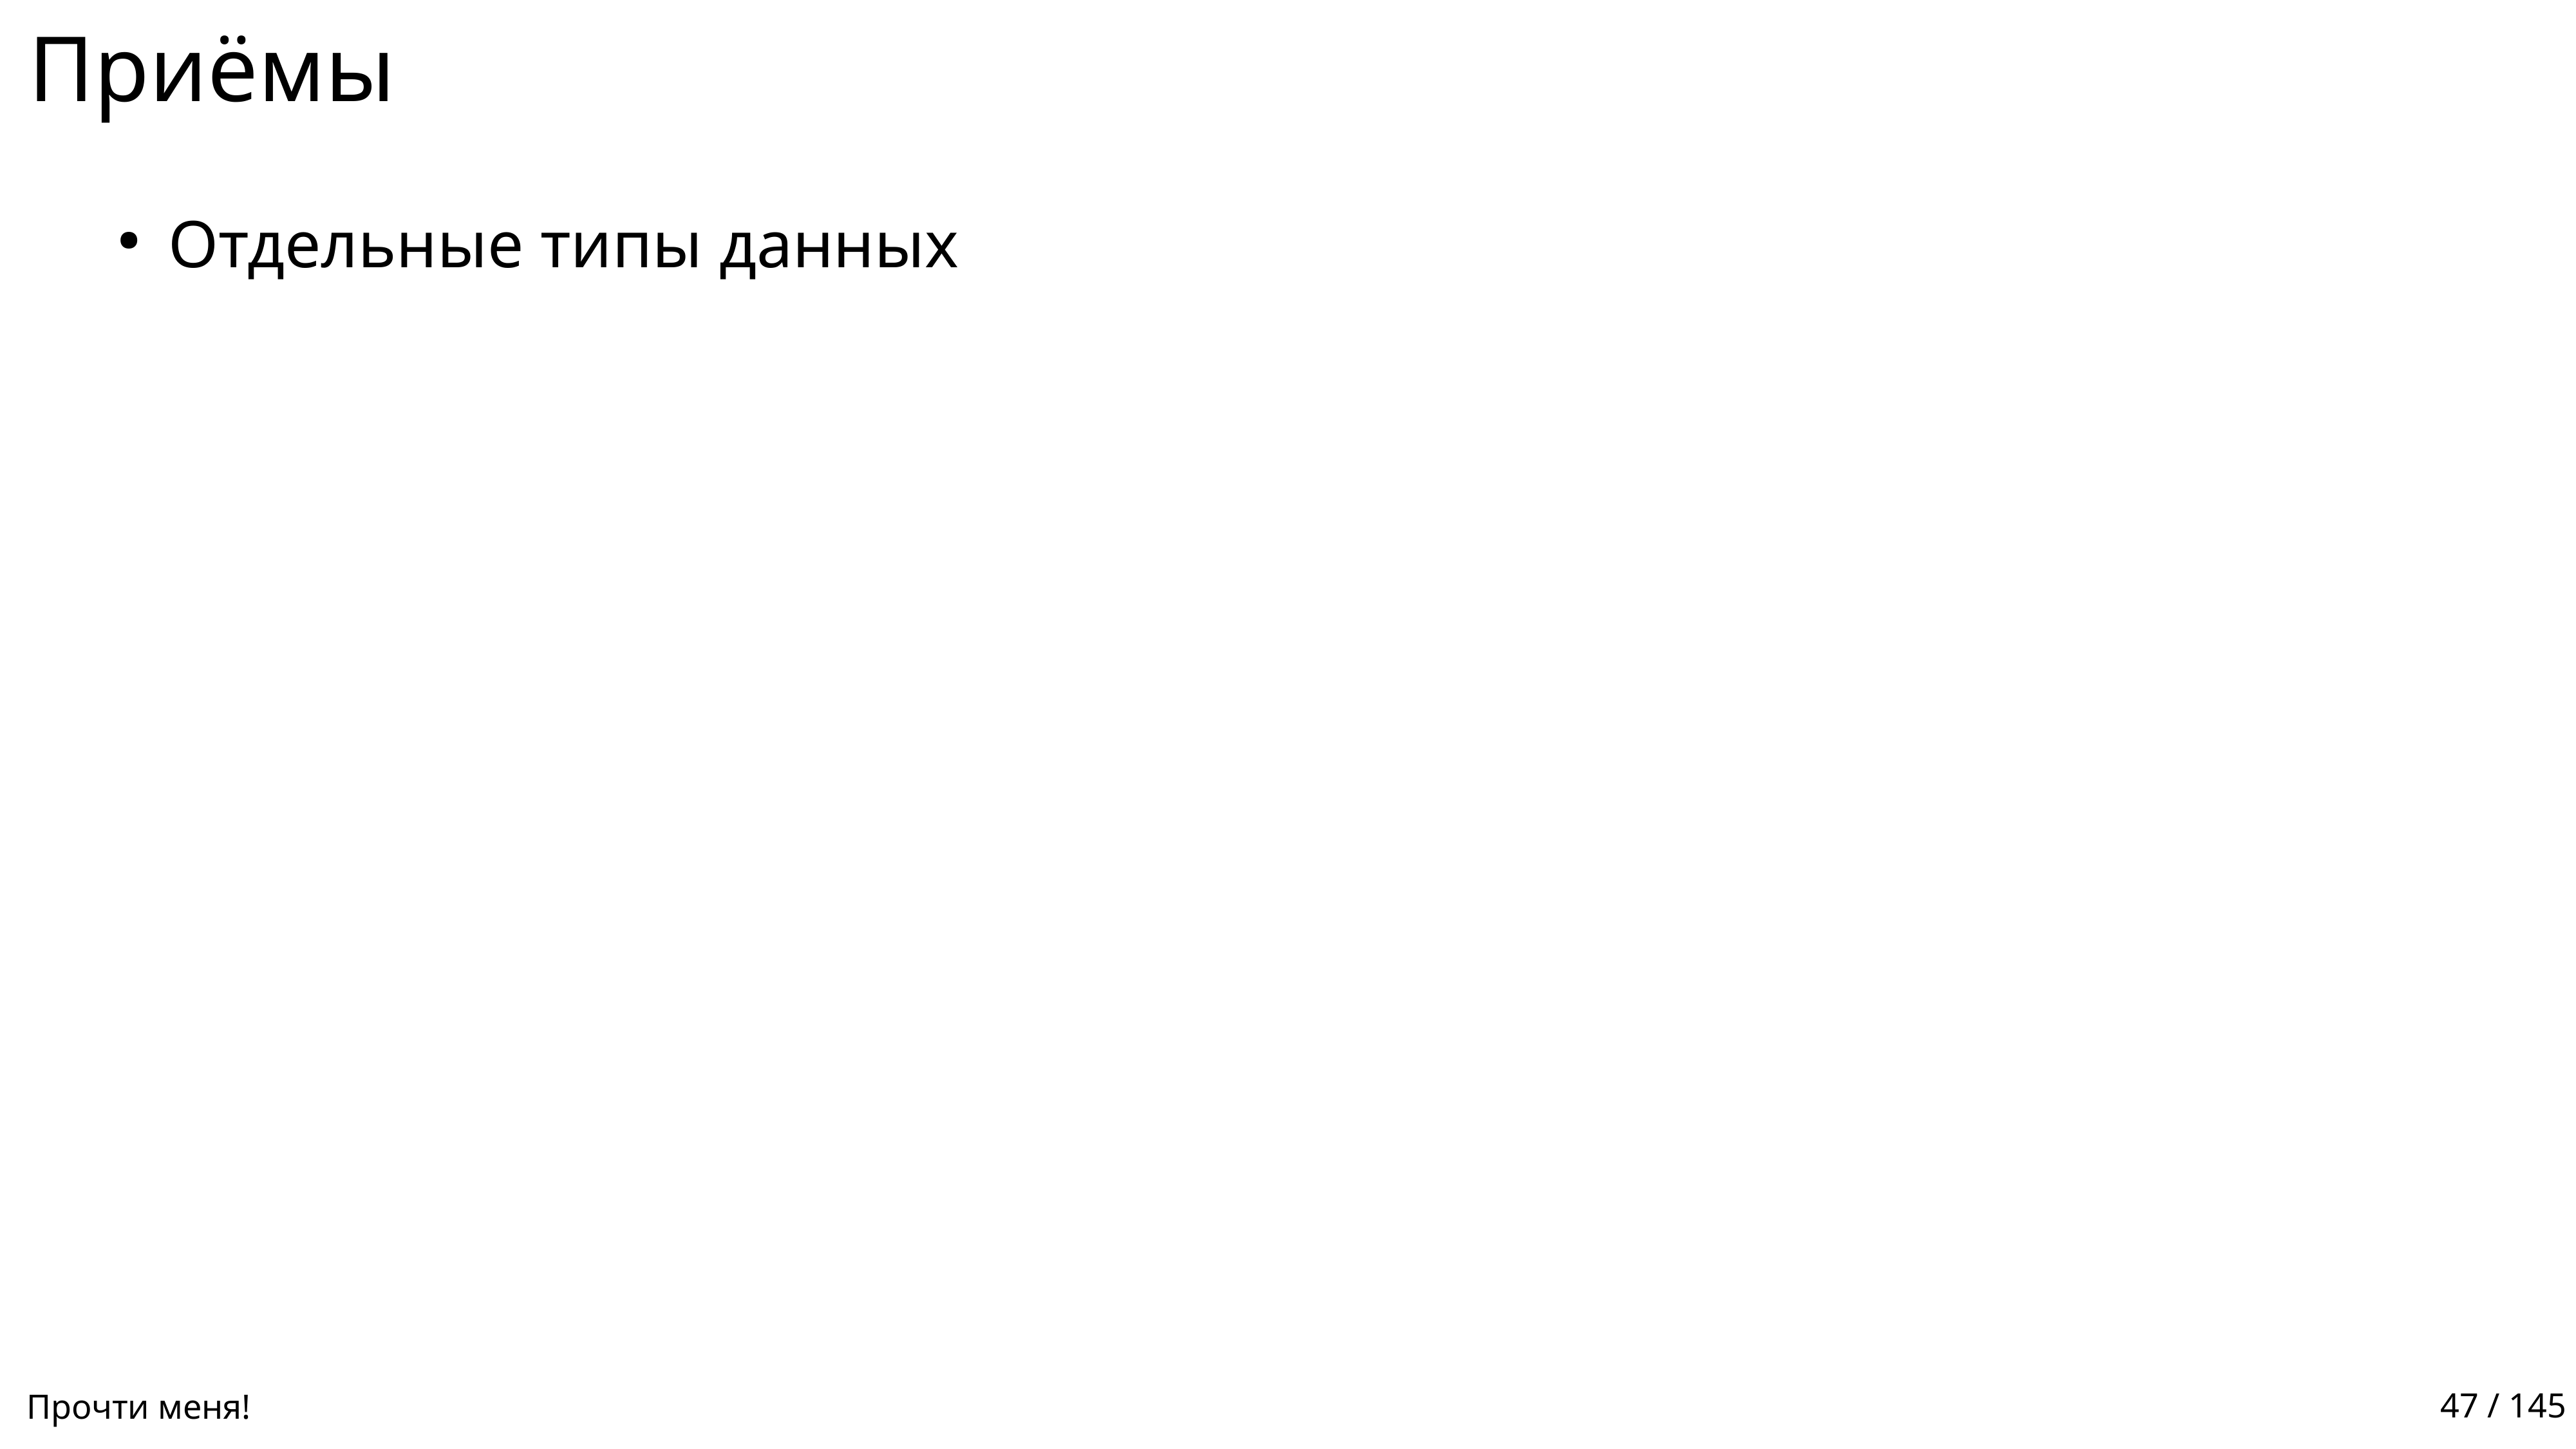

Приёмы
# Отдельные типы данных
Прочти меня!